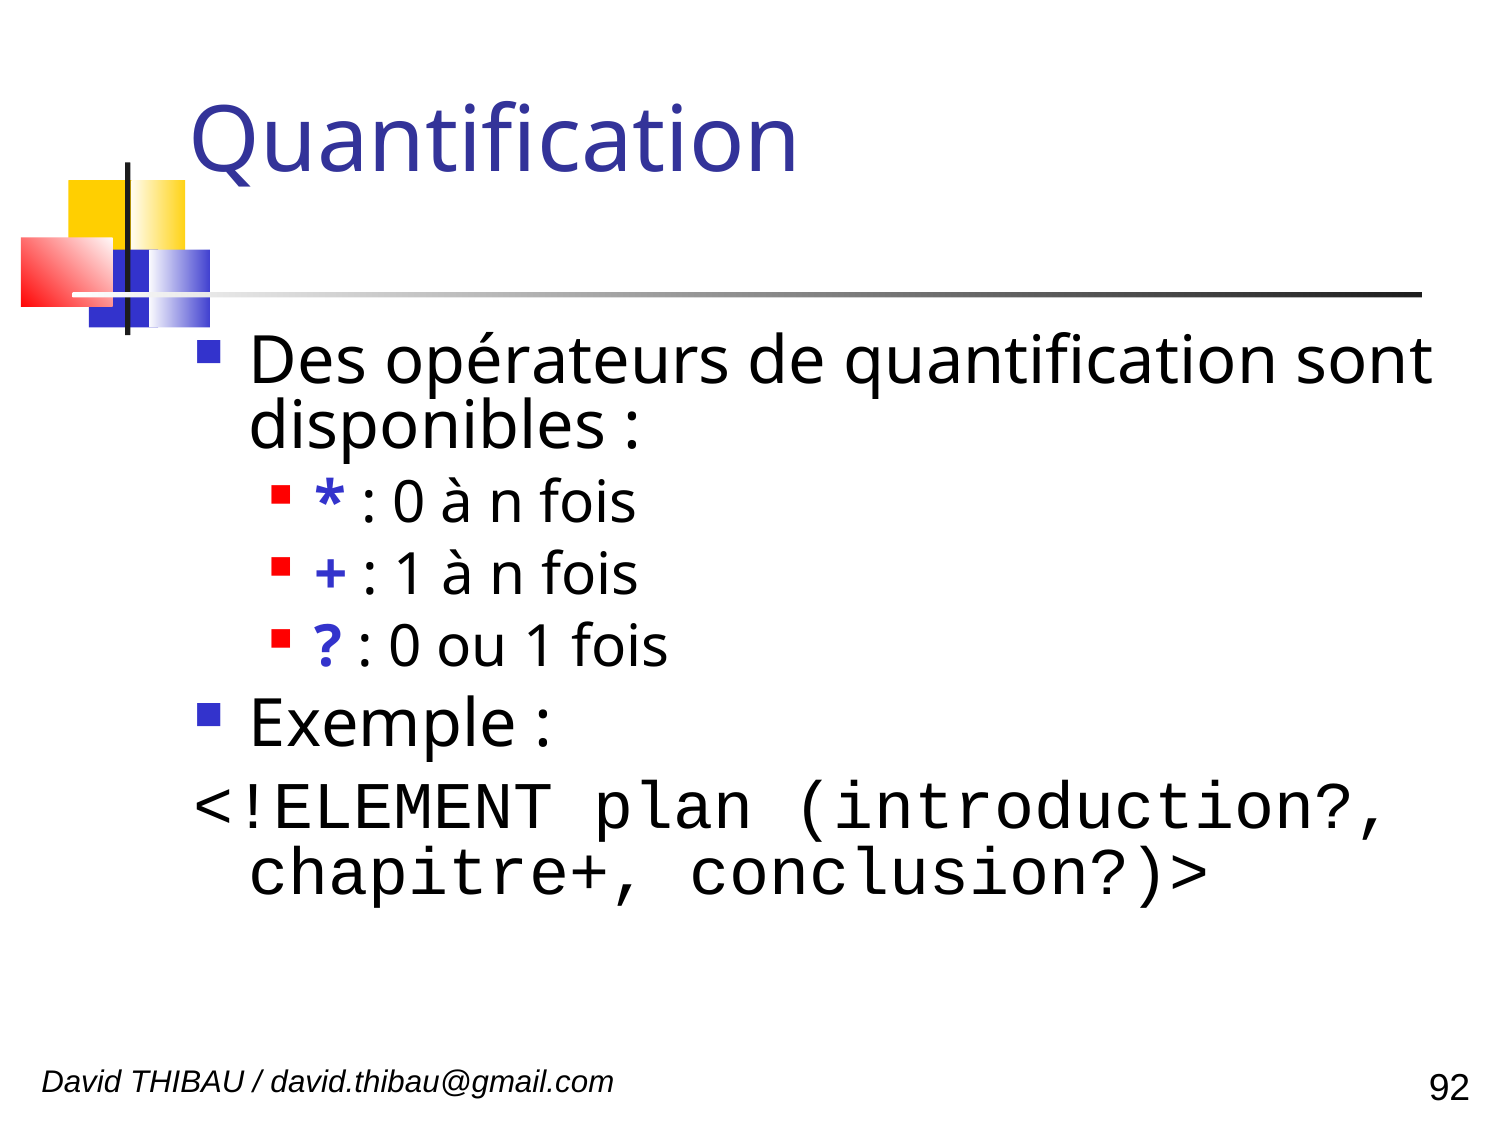

# Quantification
Des opérateurs de quantification sont disponibles :
* : 0 à n fois
+ : 1 à n fois
? : 0 ou 1 fois
Exemple :
<!ELEMENT plan (introduction?, chapitre+, conclusion?)>